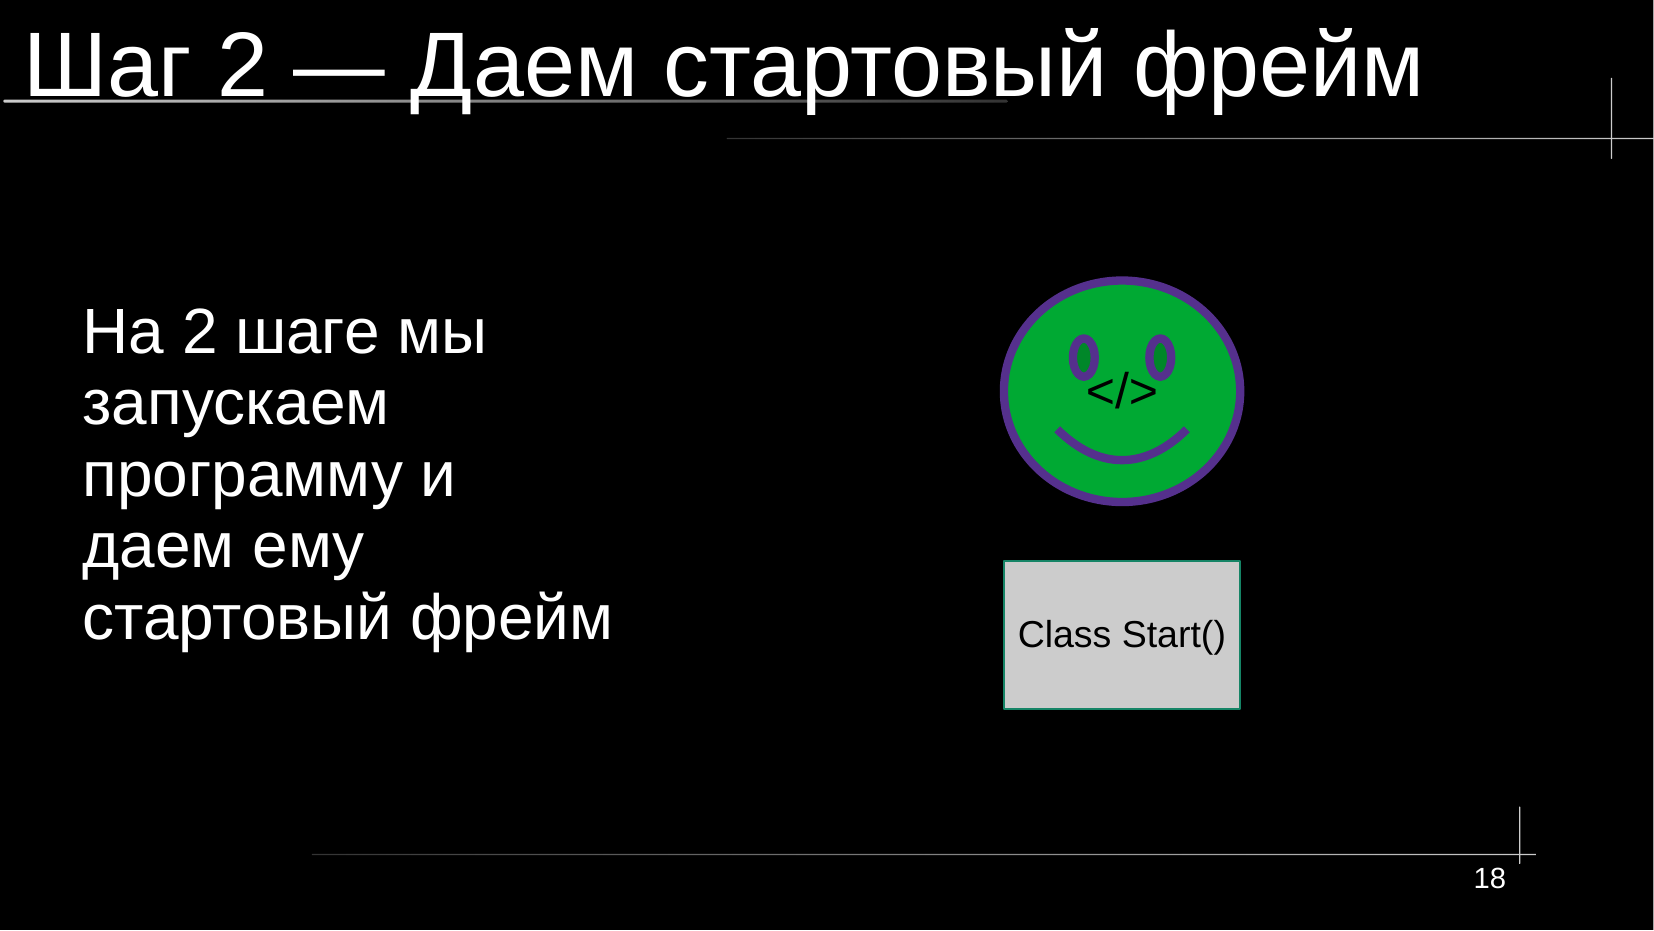

# Шаг 2 — Даем стартовый фрейм
</>
На 2 шаге мы запускаем программу и даем ему стартовый фрейм
Class Start()
18